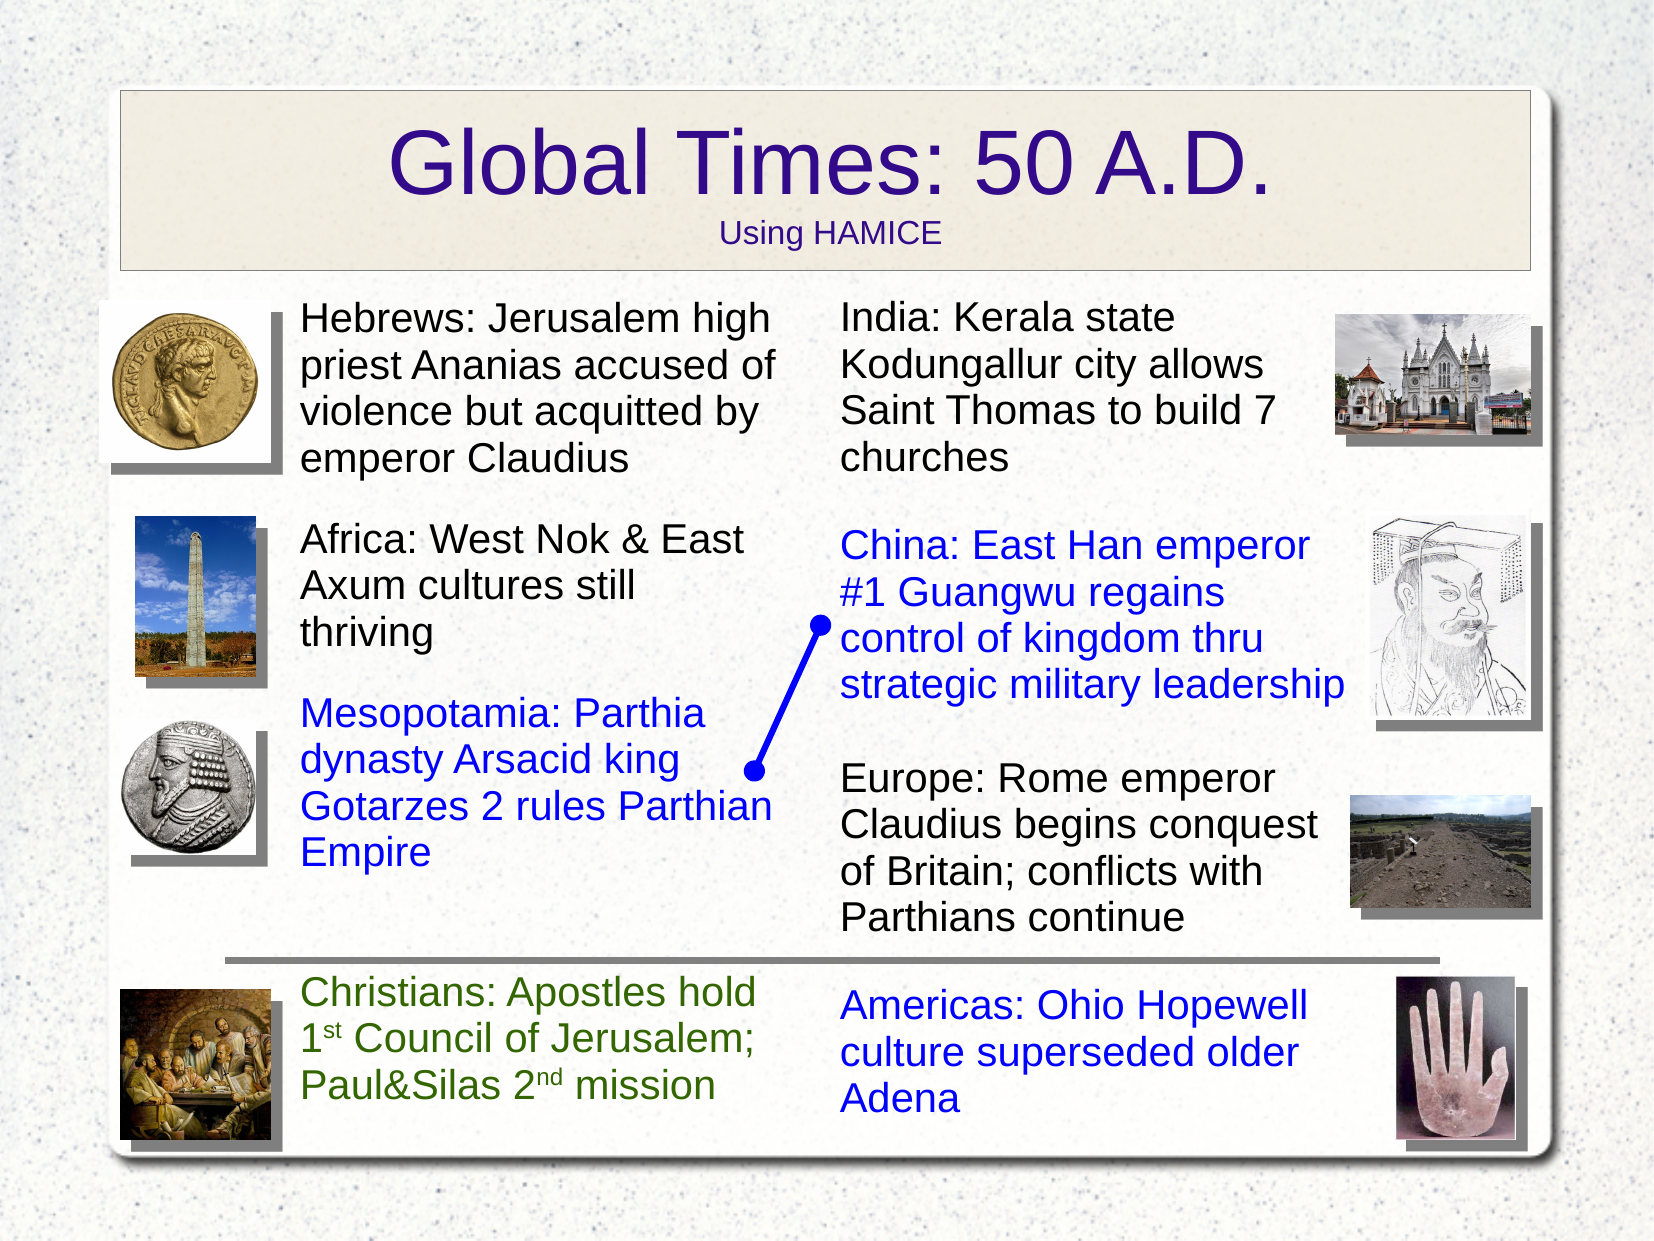

Global Times: 50 A.D.
Using HAMICE
India: Kerala state Kodungallur city allows Saint Thomas to build 7 churches
China: East Han emperor #1 Guangwu regains control of kingdom thru strategic military leadership
Europe: Rome emperor Claudius begins conquest of Britain; conflicts with Parthians continue
Americas: Ohio Hopewell culture superseded older Adena
Hebrews: Jerusalem high priest Ananias accused of violence but acquitted by emperor Claudius
Africa: West Nok & East Axum cultures still thriving
Mesopotamia: Parthia dynasty Arsacid king Gotarzes 2 rules Parthian Empire
Christians: Apostles hold 1st Council of Jerusalem; Paul&Silas 2nd mission